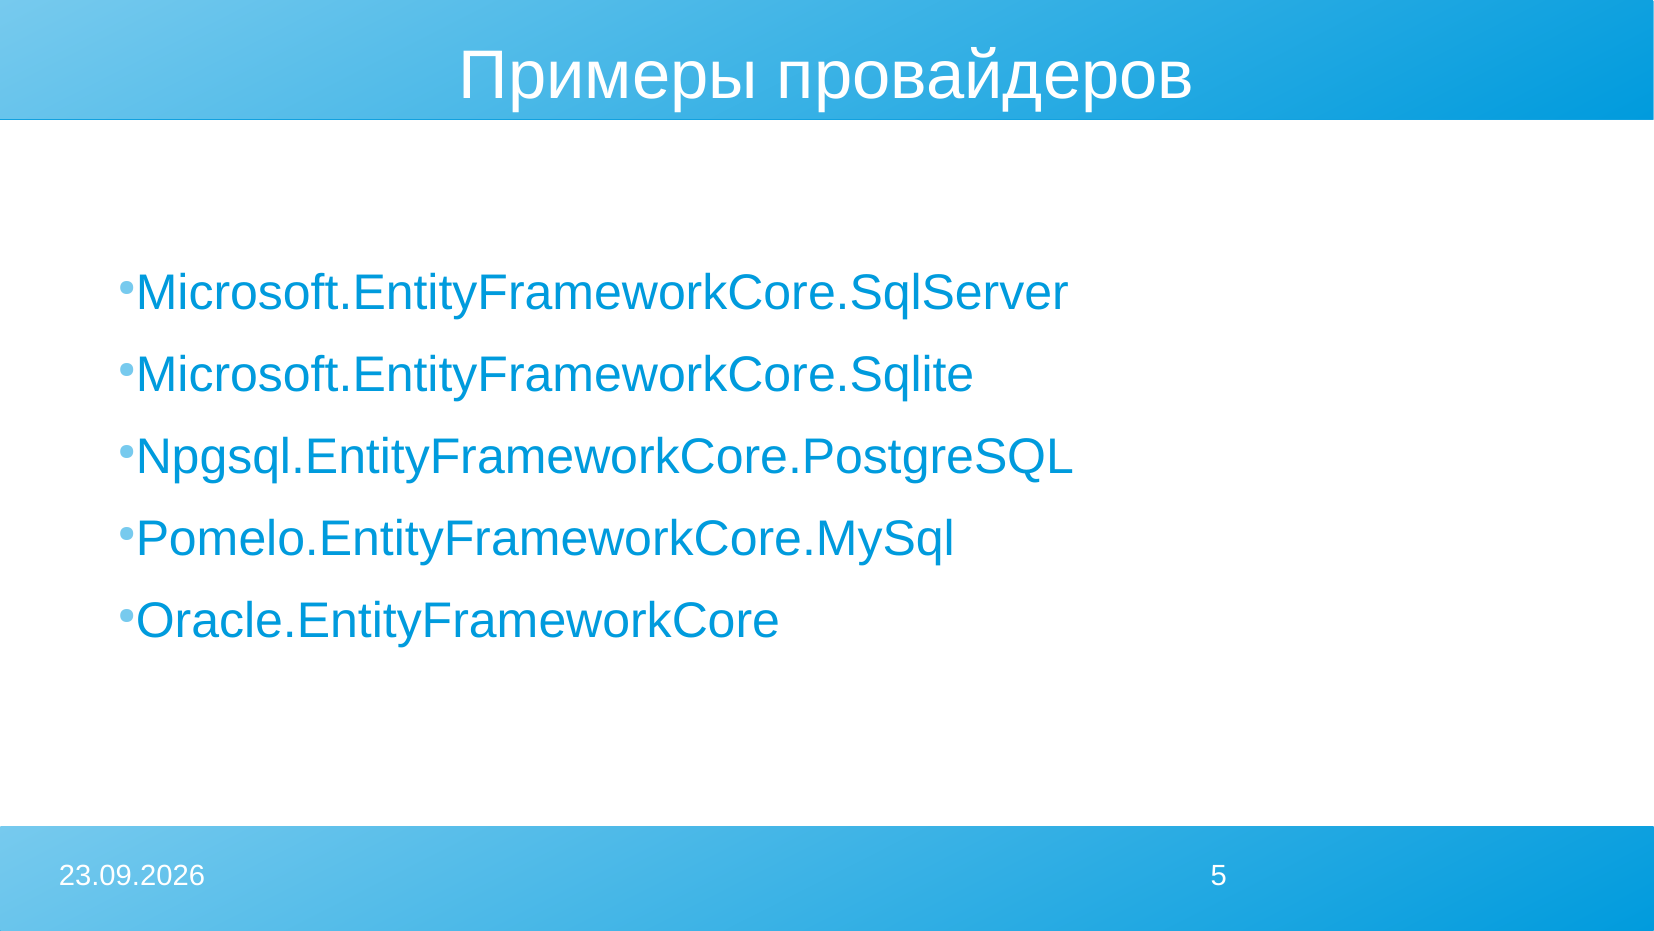

# Примеры провайдеров
Microsoft.EntityFrameworkCore.SqlServer
Microsoft.EntityFrameworkCore.Sqlite
Npgsql.EntityFrameworkCore.PostgreSQL
Pomelo.EntityFrameworkCore.MySql
Oracle.EntityFrameworkCore